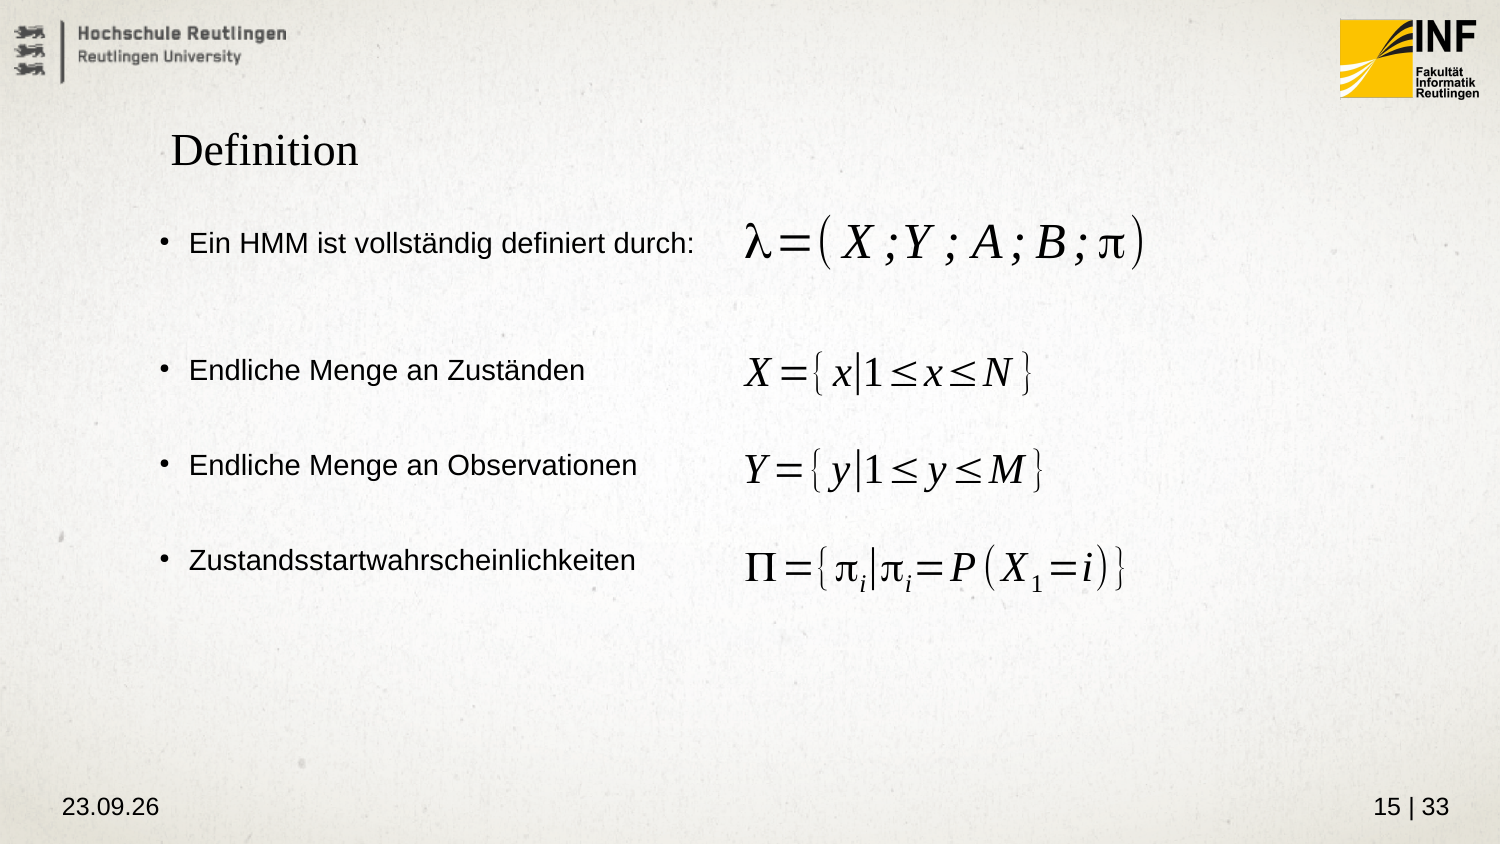

# Definition
Ein HMM ist vollständig definiert durch:
Endliche Menge an Zuständen
Endliche Menge an Observationen
Zustandsstartwahrscheinlichkeiten